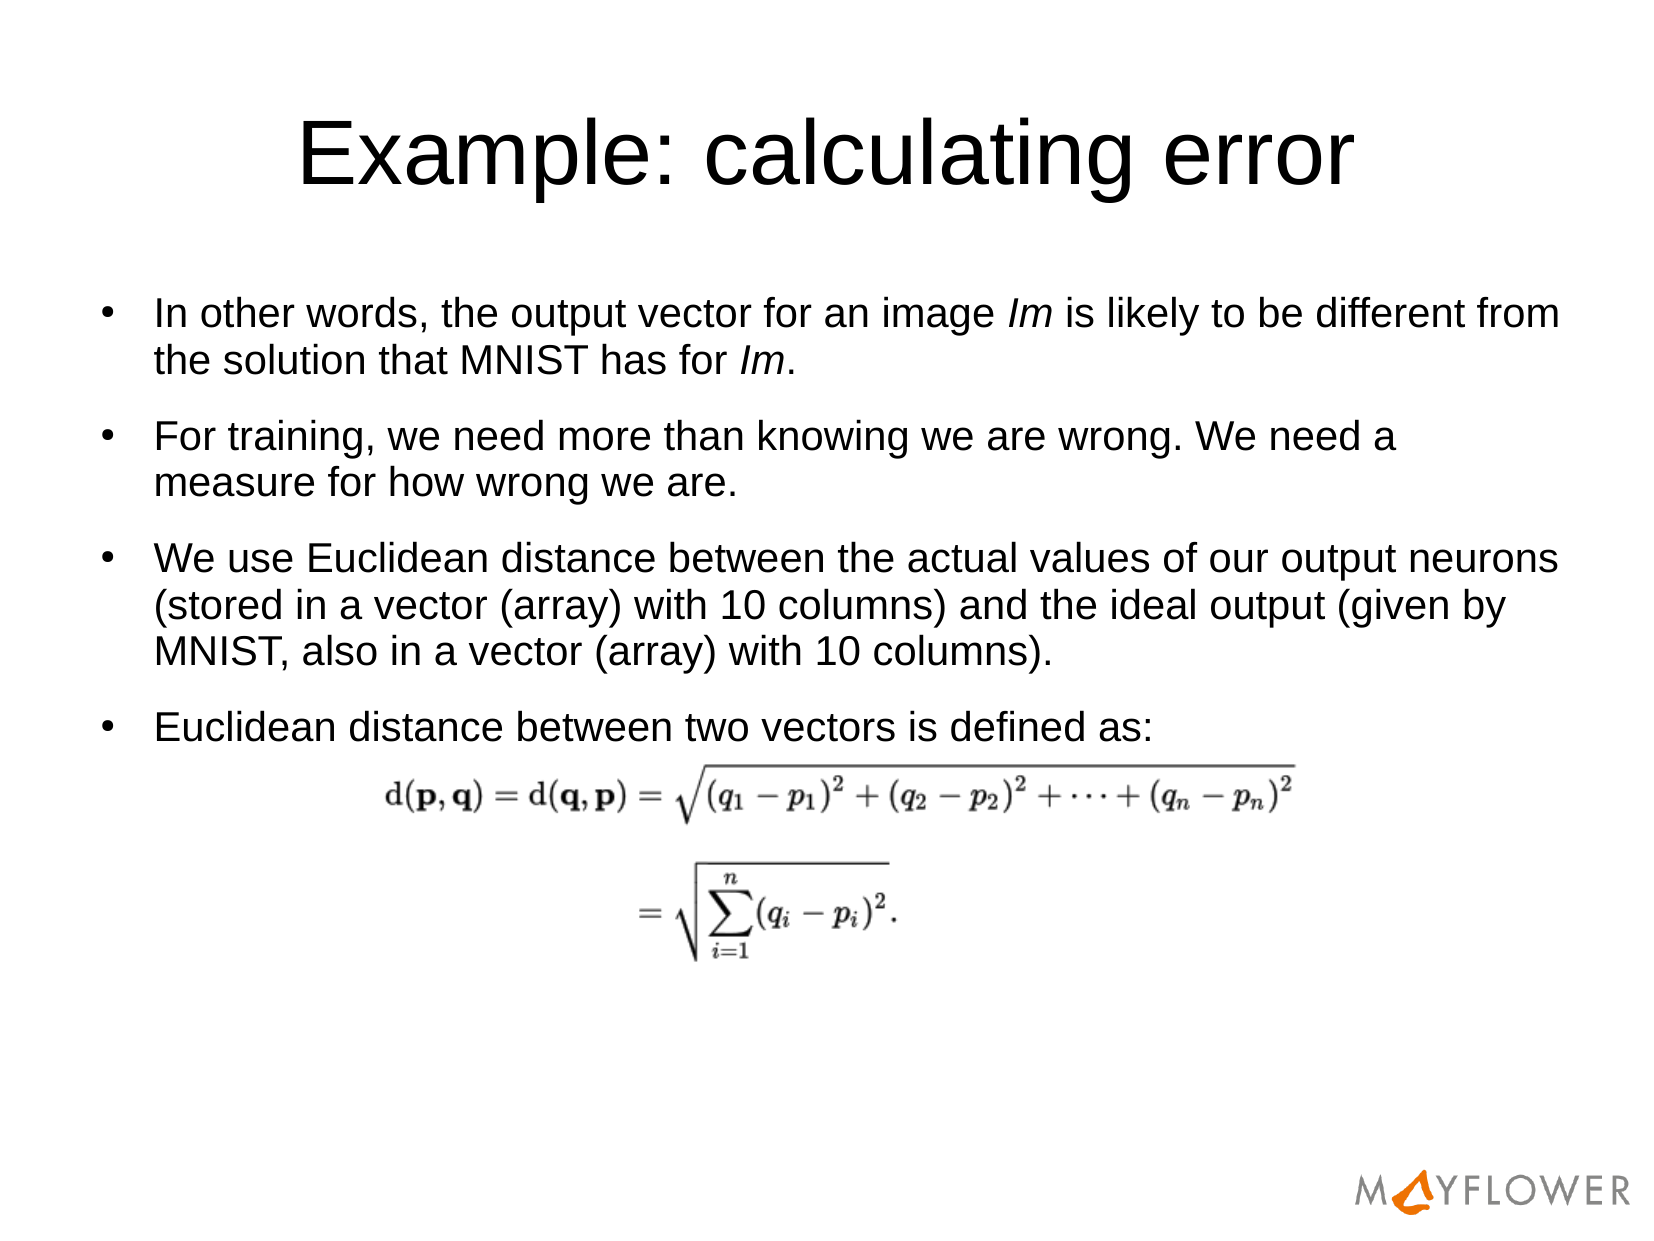

# Example: calculating error
In other words, the output vector for an image Im is likely to be different from the solution that MNIST has for Im.
For training, we need more than knowing we are wrong. We need a measure for how wrong we are.
We use Euclidean distance between the actual values of our output neurons (stored in a vector (array) with 10 columns) and the ideal output (given by MNIST, also in a vector (array) with 10 columns).
Euclidean distance between two vectors is defined as: